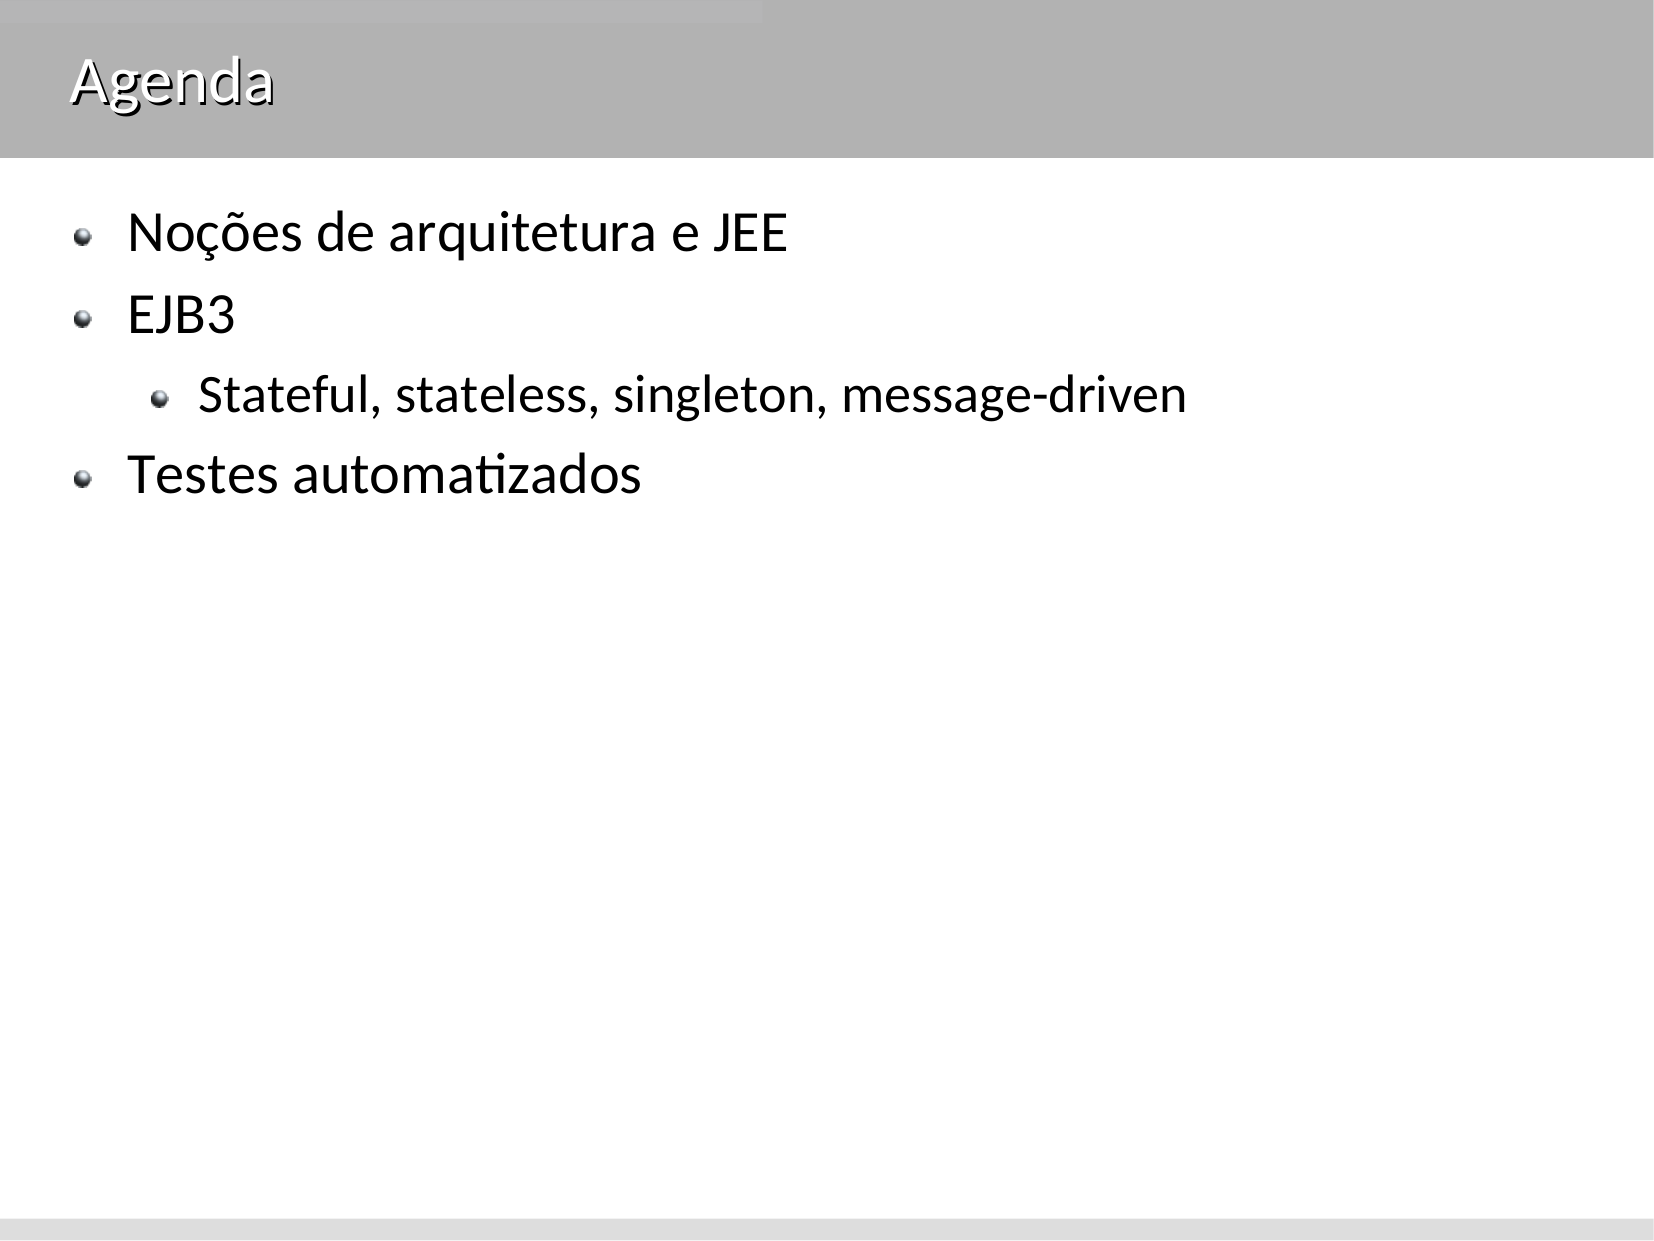

# Agenda
Noções de arquitetura e JEE
EJB3
Stateful, stateless, singleton, message-driven
Testes automatizados